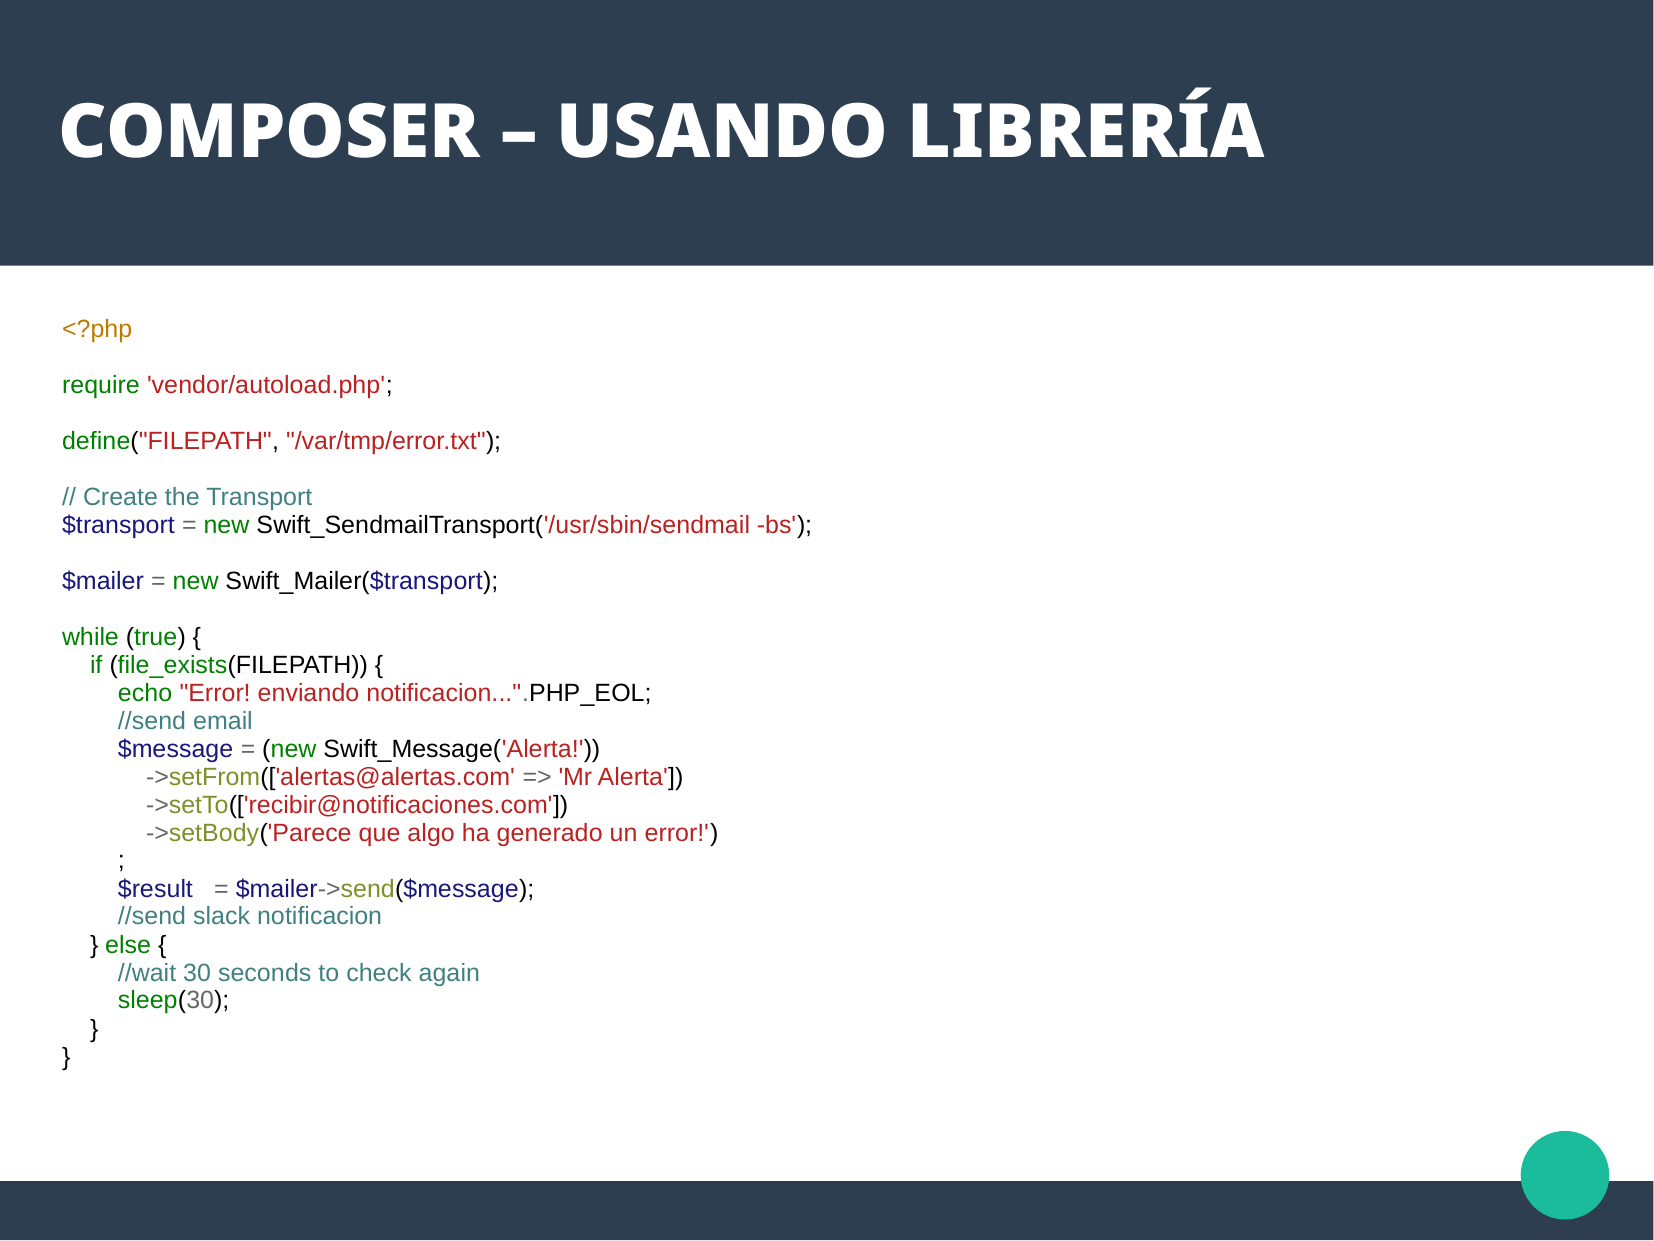

# COMPOSER – USANDO LIBRERÍA
<?php
require 'vendor/autoload.php';
define("FILEPATH", "/var/tmp/error.txt");
// Create the Transport
$transport = new Swift_SendmailTransport('/usr/sbin/sendmail -bs');
$mailer = new Swift_Mailer($transport);
while (true) {
 if (file_exists(FILEPATH)) {
 echo "Error! enviando notificacion...".PHP_EOL;
 //send email
 $message = (new Swift_Message('Alerta!'))
 ->setFrom(['alertas@alertas.com' => 'Mr Alerta'])
 ->setTo(['recibir@notificaciones.com'])
 ->setBody('Parece que algo ha generado un error!')
 ;
 $result = $mailer->send($message);
 //send slack notificacion
 } else {
 //wait 30 seconds to check again
 sleep(30);
 }
}